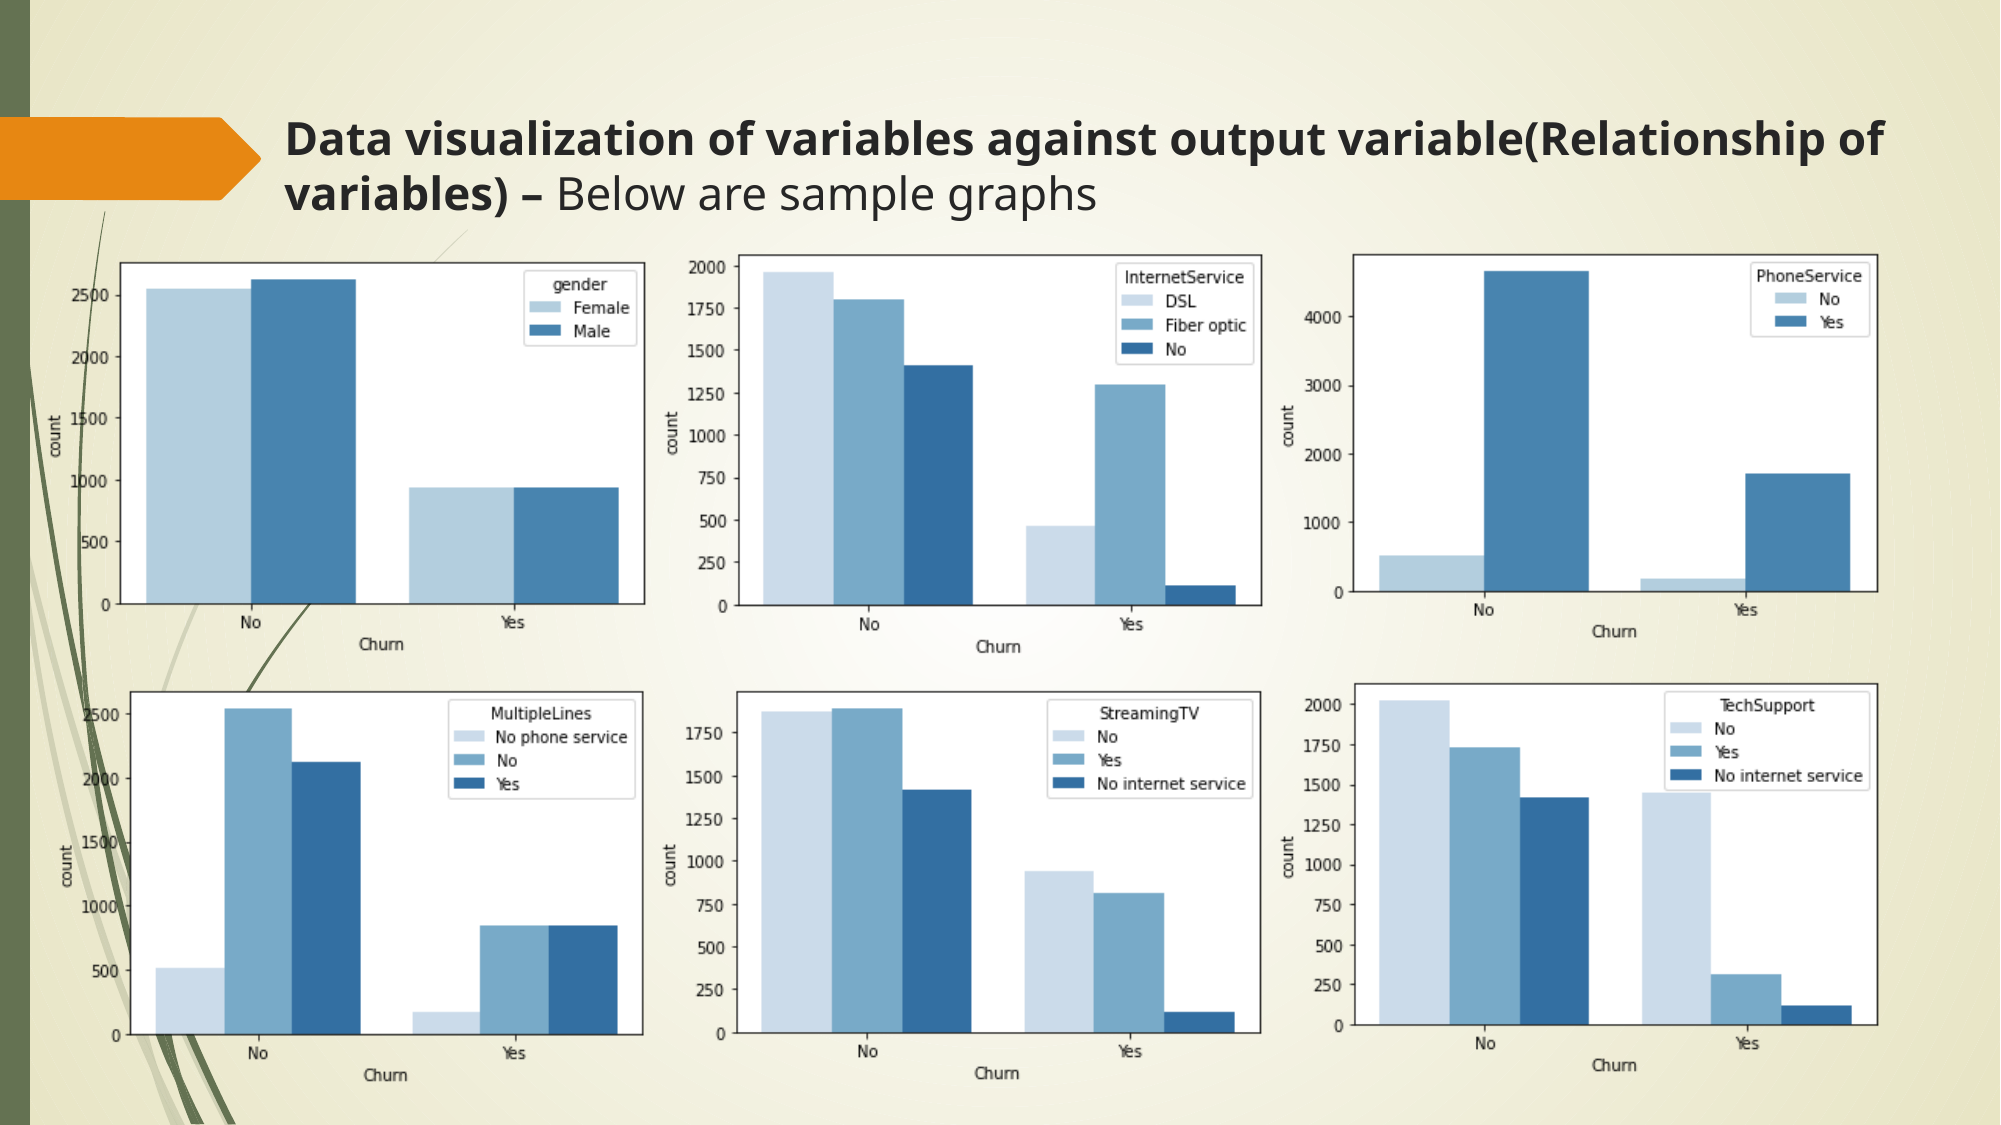

# Data visualization of variables against output variable(Relationship of variables) – Below are sample graphs